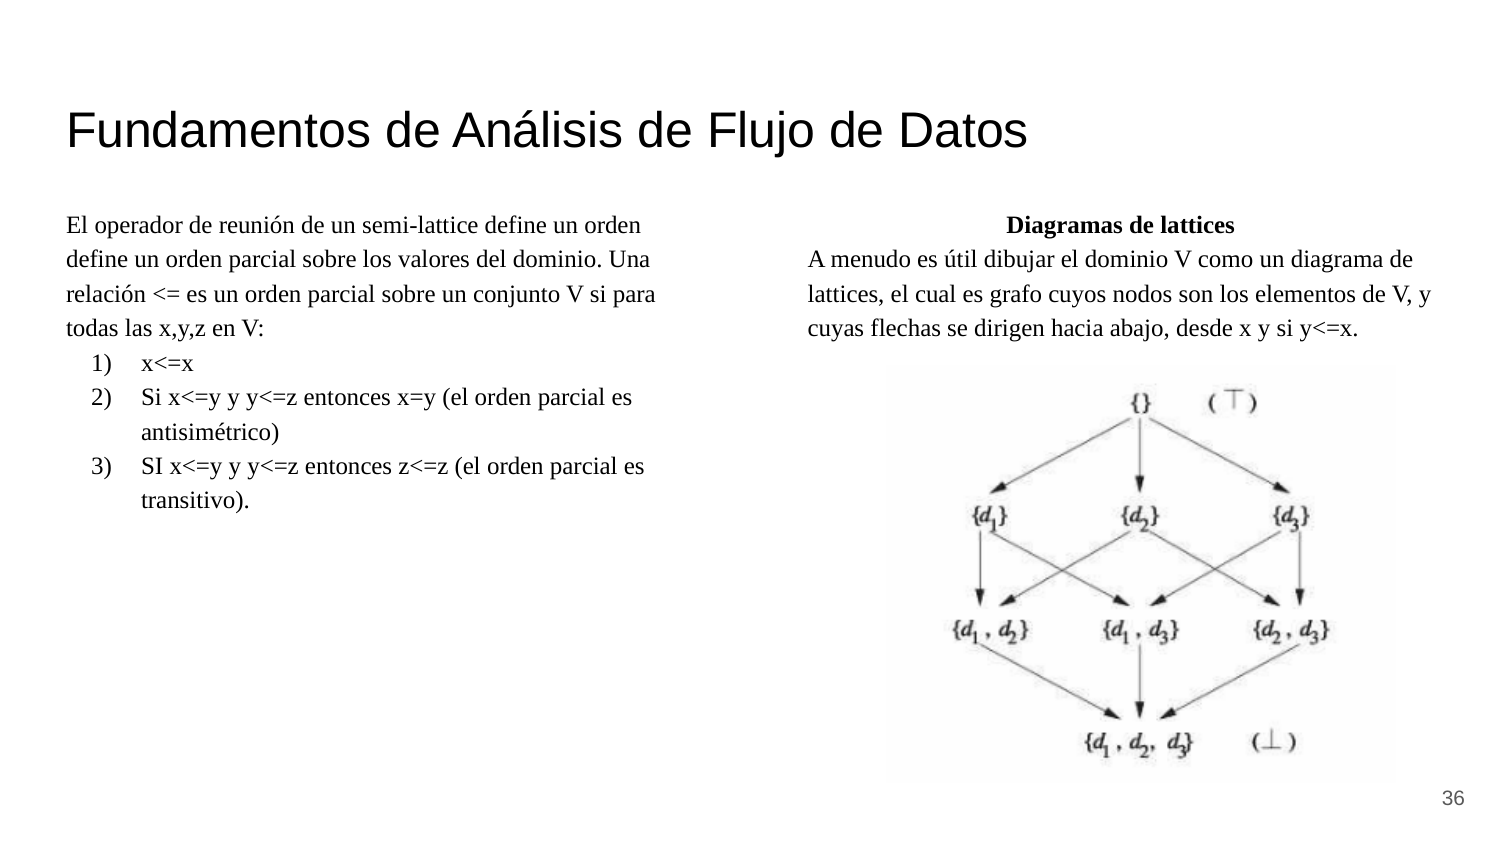

# Fundamentos de Análisis de Flujo de Datos
El operador de reunión de un semi-lattice define un orden define un orden parcial sobre los valores del dominio. Una relación <= es un orden parcial sobre un conjunto V si para todas las x,y,z en V:
x<=x
Si x<=y y y<=z entonces x=y (el orden parcial es antisimétrico)
SI x<=y y y<=z entonces z<=z (el orden parcial es transitivo).
Diagramas de lattices
A menudo es útil dibujar el dominio V como un diagrama de lattices, el cual es grafo cuyos nodos son los elementos de V, y cuyas flechas se dirigen hacia abajo, desde x y si y<=x.